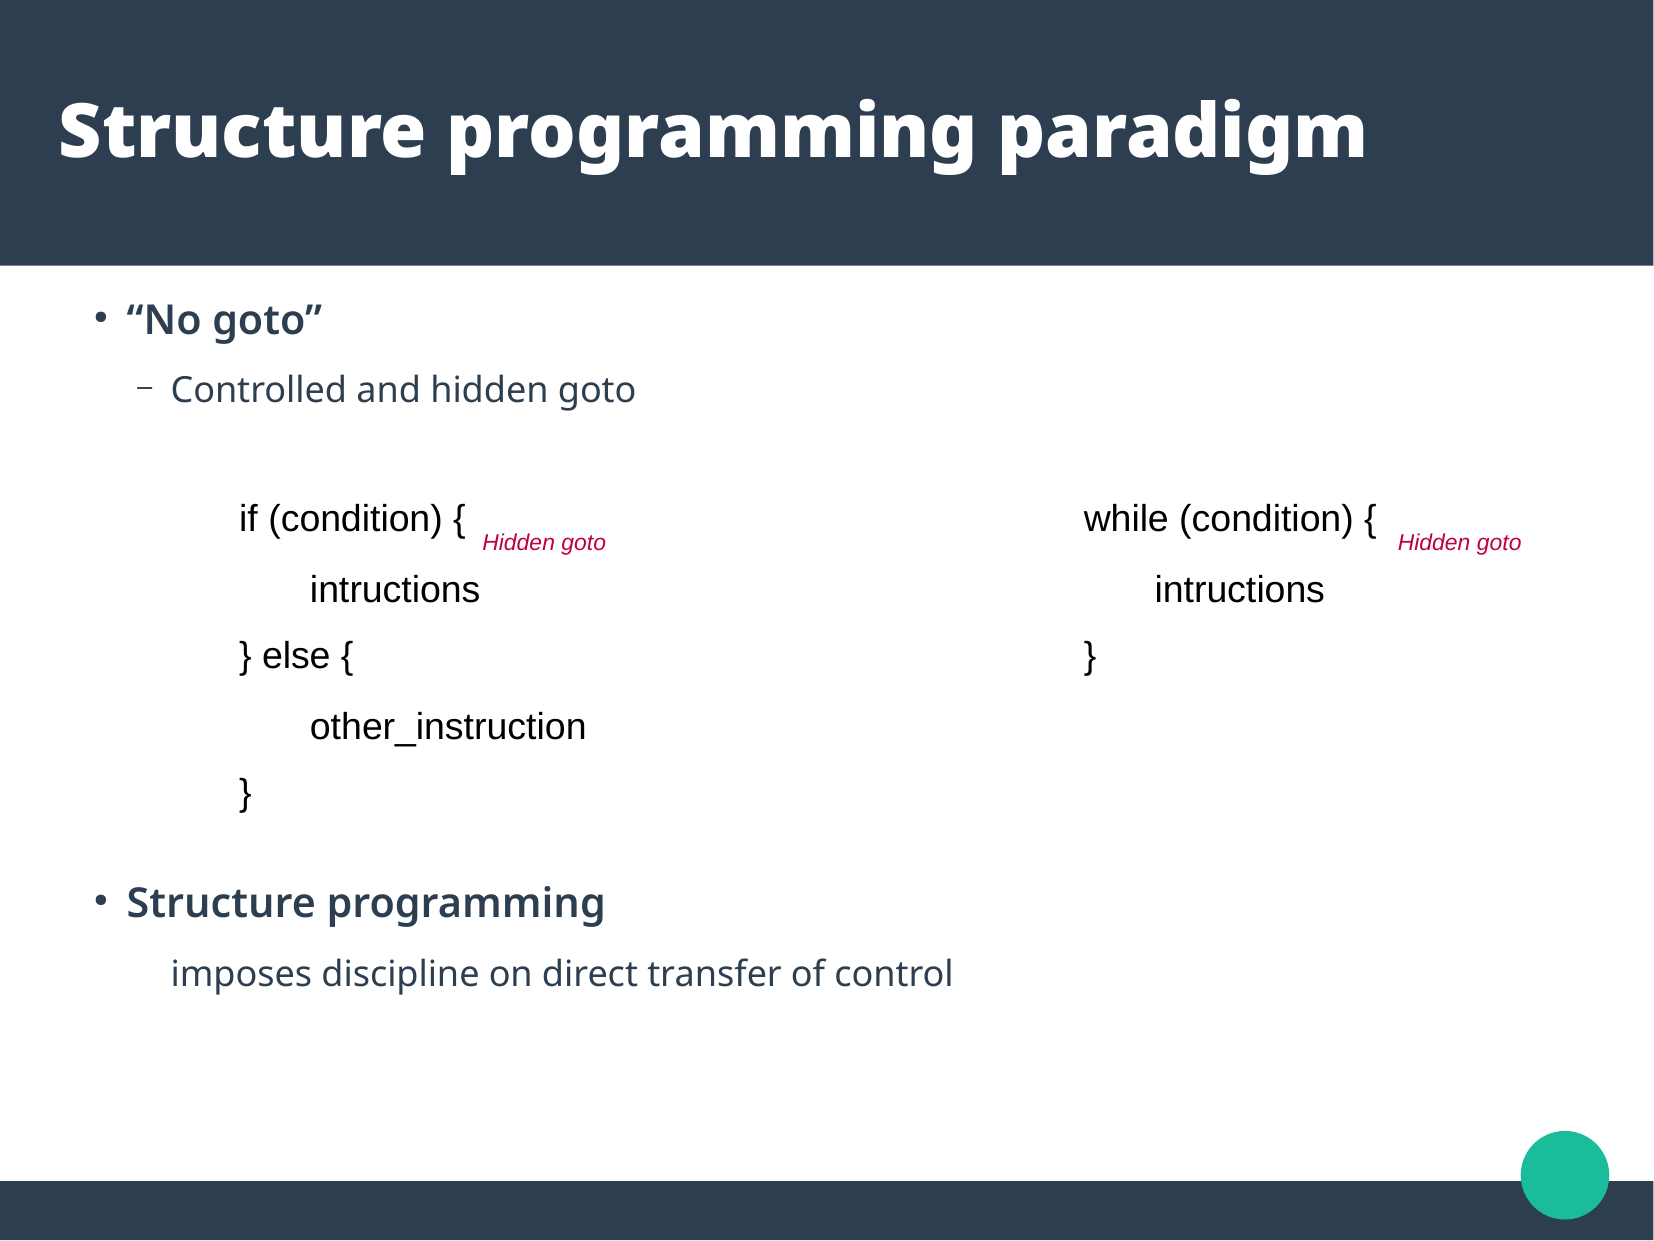

# Structure programming paradigm
“No goto”
Controlled and hidden goto
Structure programming
imposes discipline on direct transfer of control
if (condition) {
intructions
} else {
other_instruction
}
while (condition) {
intructions
}
Hidden goto
Hidden goto